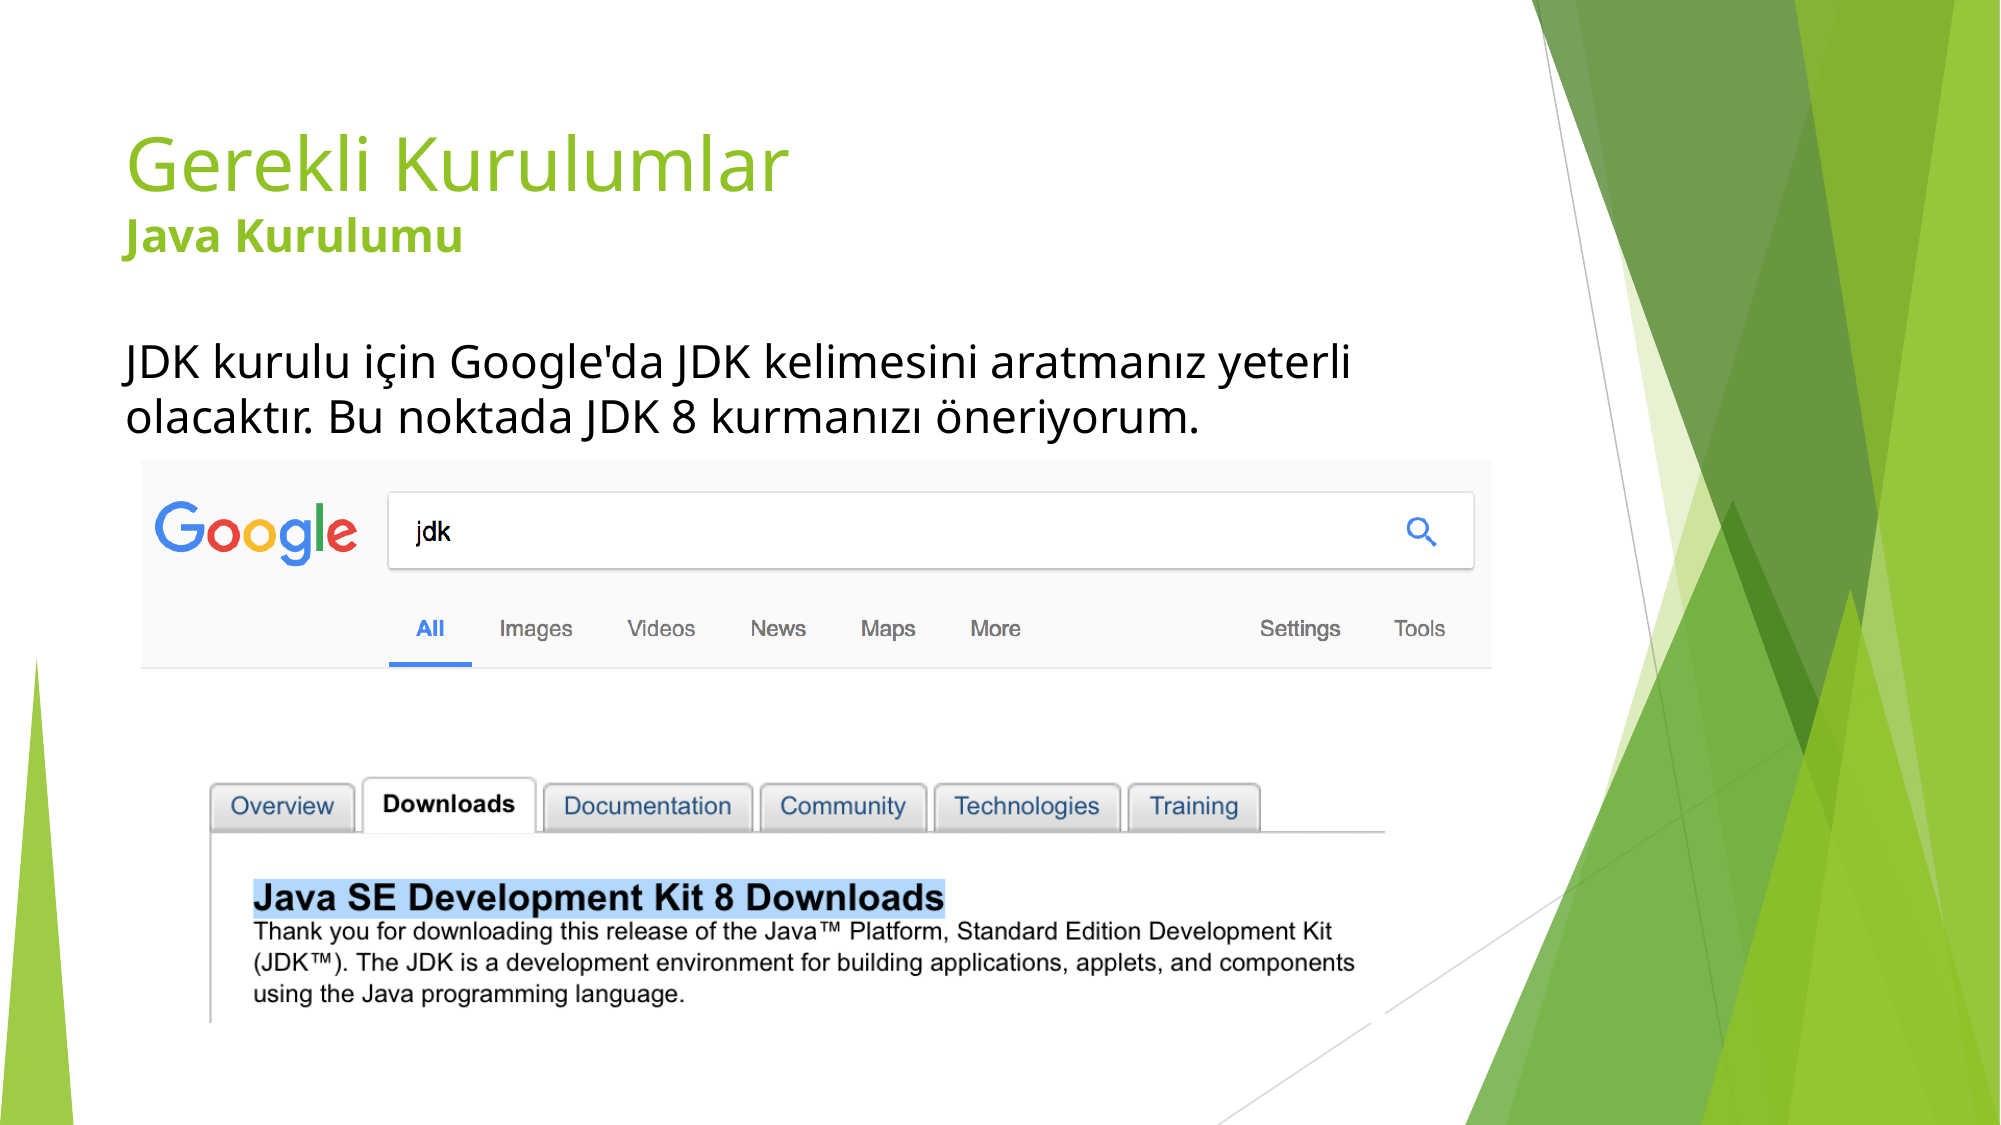

# Gerekli Kurulumlar Java Kurulumu
JDK kurulu için Google'da JDK kelimesini aratmanız yeterli olacaktır. Bu noktada JDK 8 kurmanızı öneriyorum.